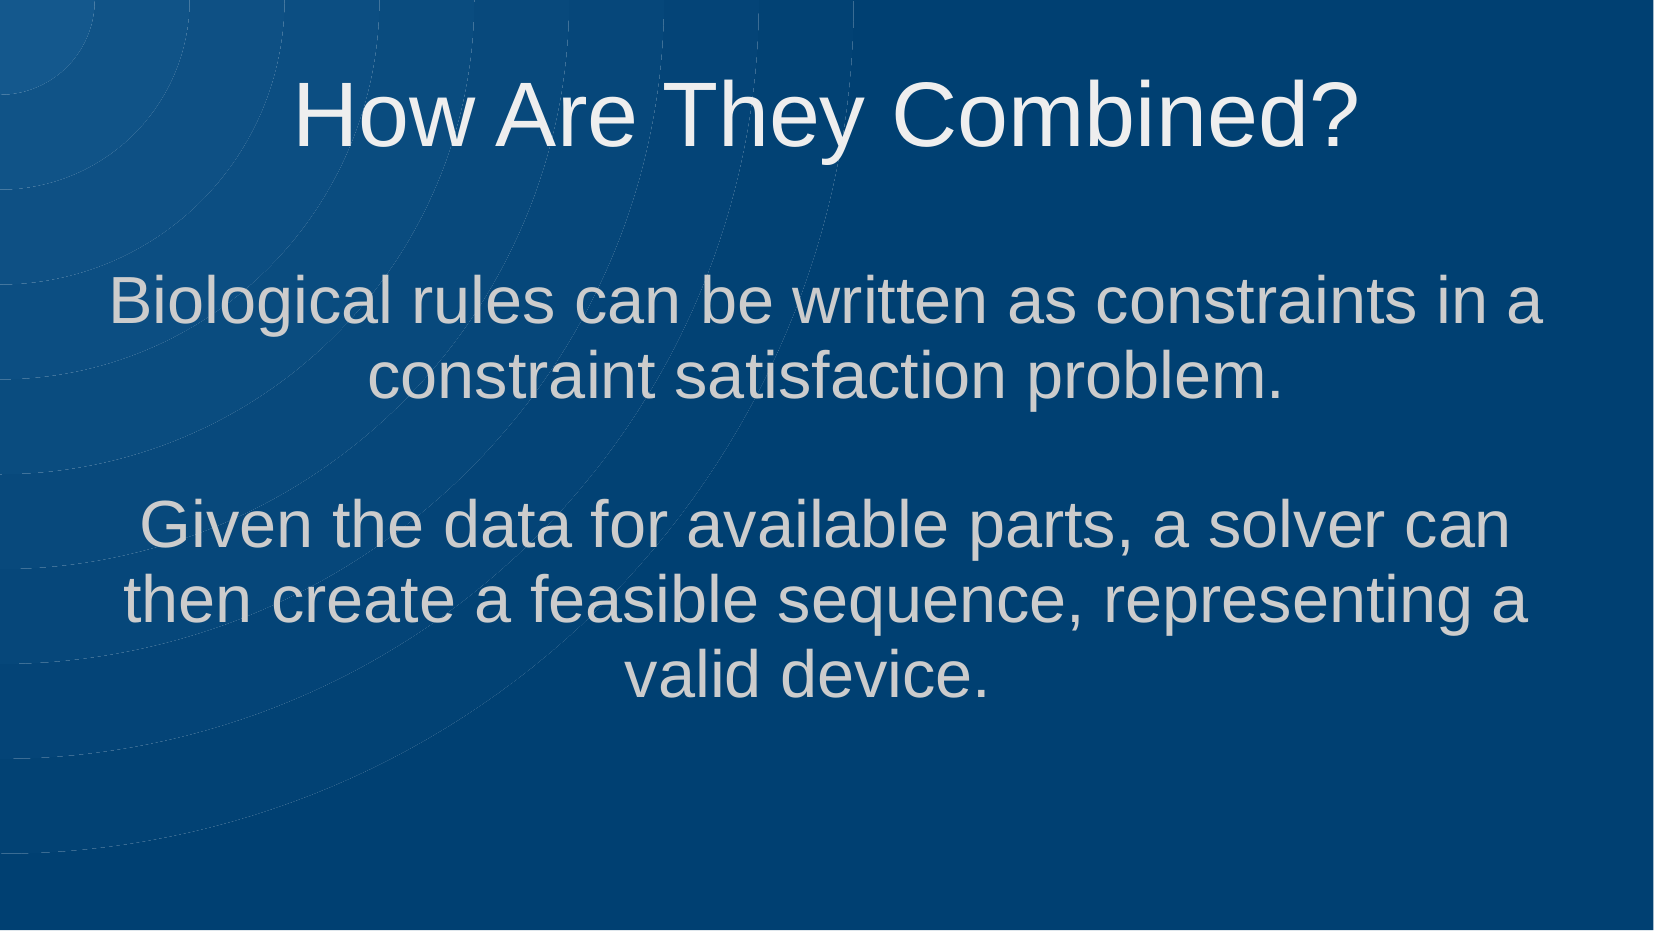

# How Are They Combined?
Biological rules can be written as constraints in a constraint satisfaction problem.
Given the data for available parts, a solver can then create a feasible sequence, representing a valid device.